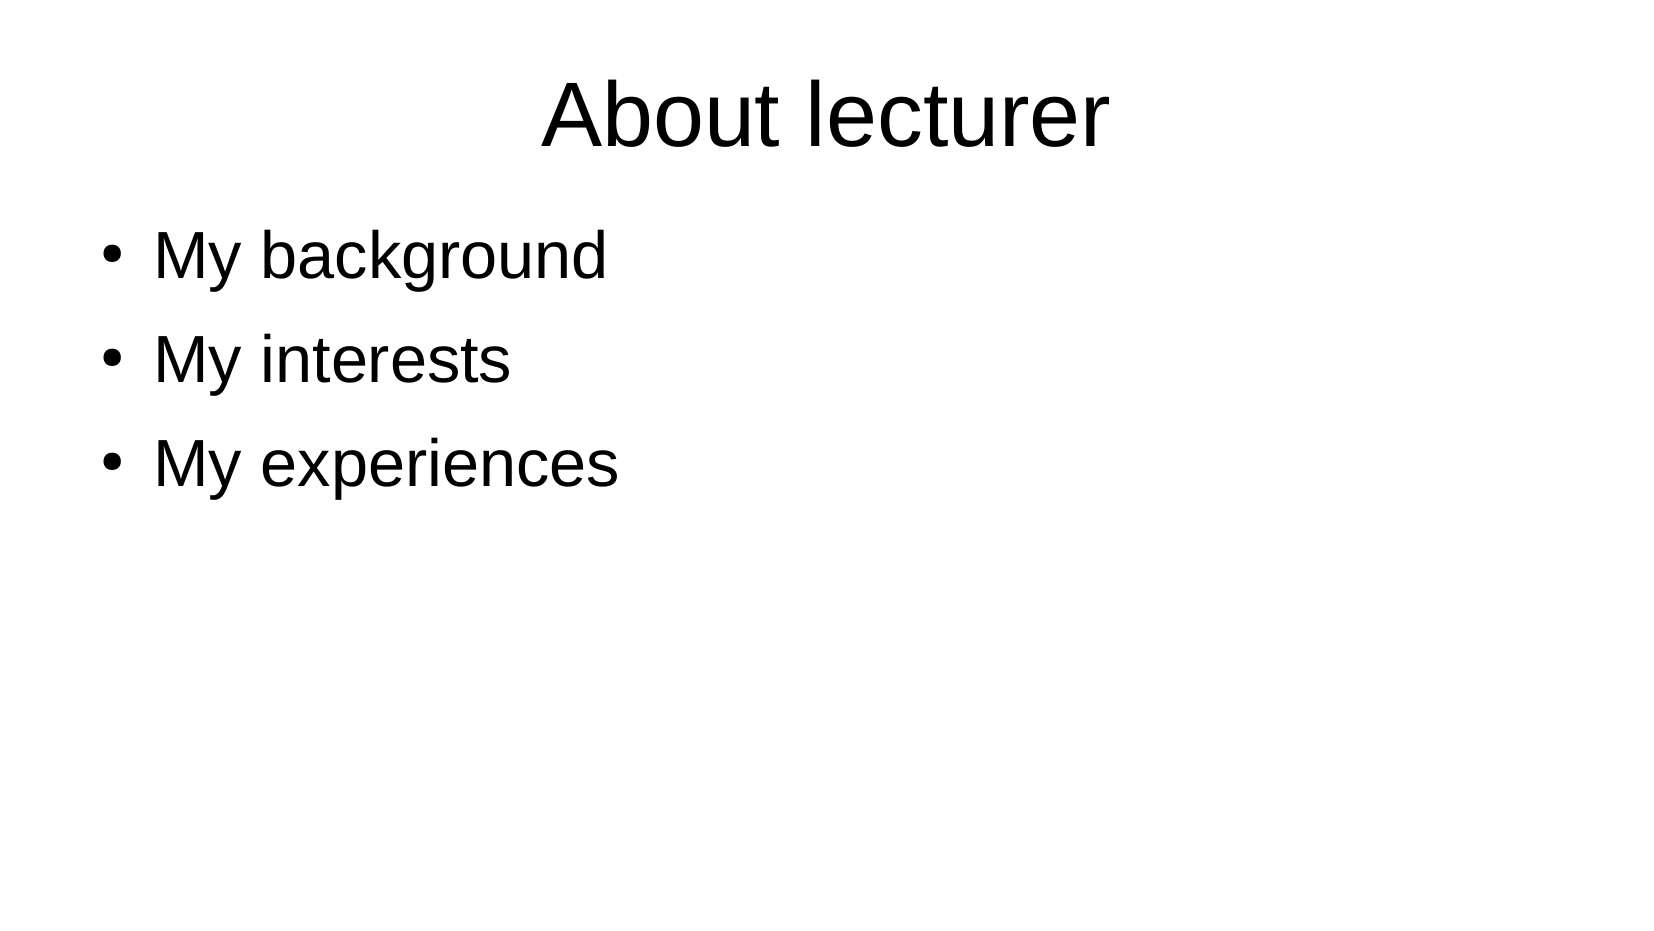

# About lecturer
My background
My interests
My experiences